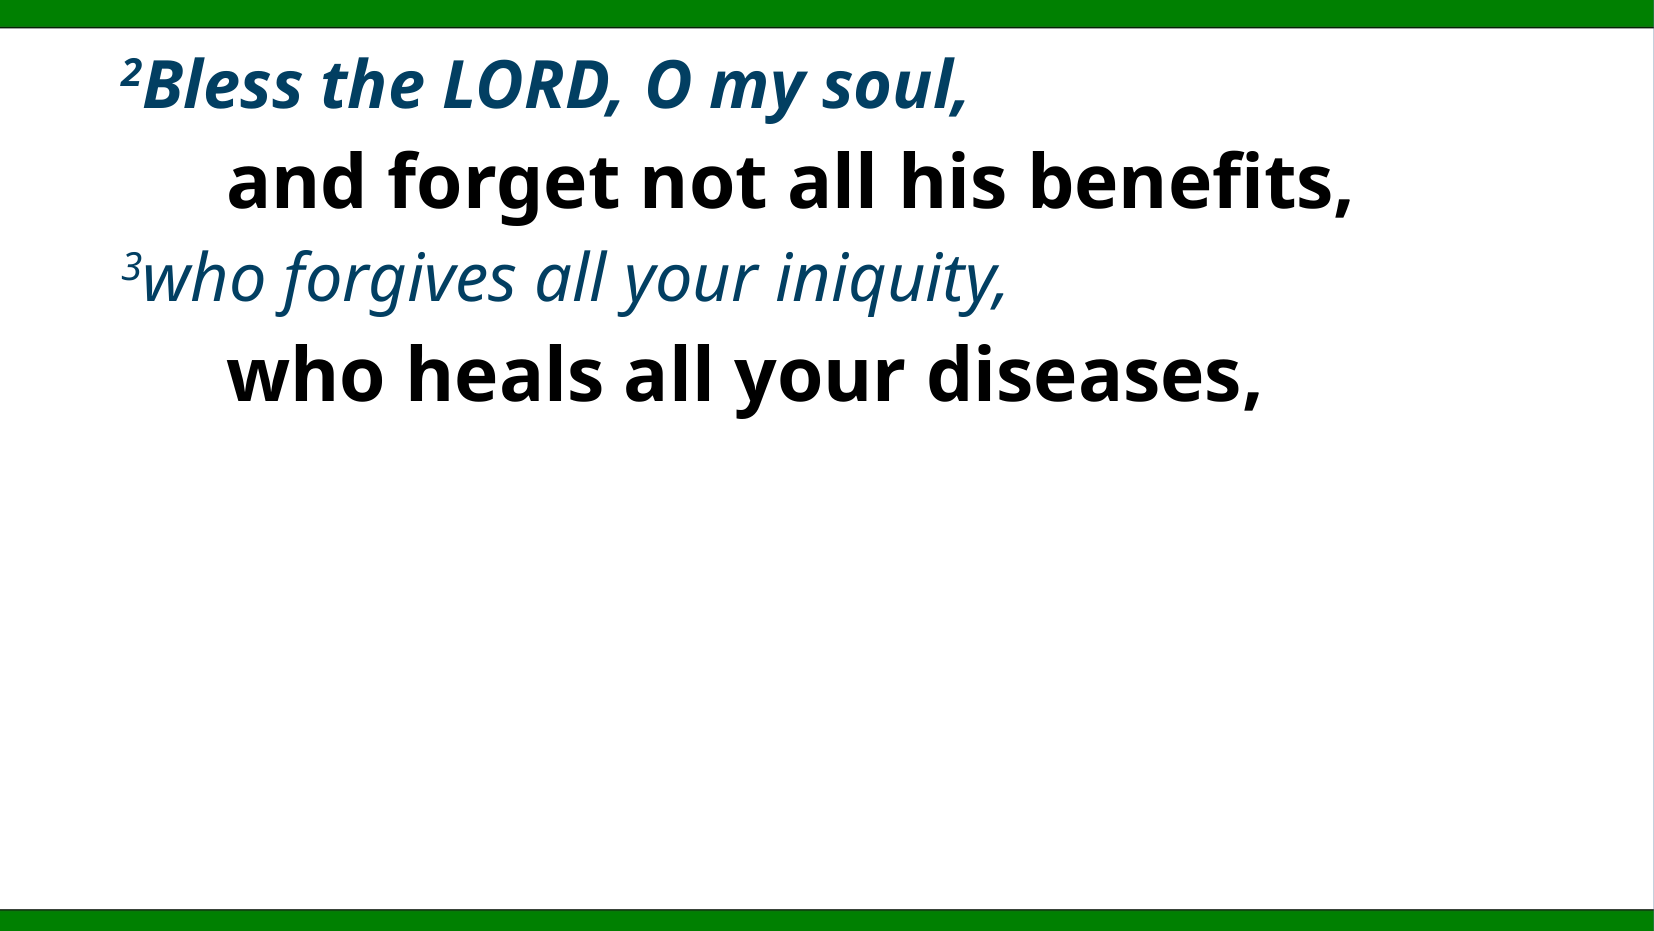

2Bless the LORD, O my soul,
 and forget not all his benefits,
3who forgives all your iniquity,
 who heals all your diseases,